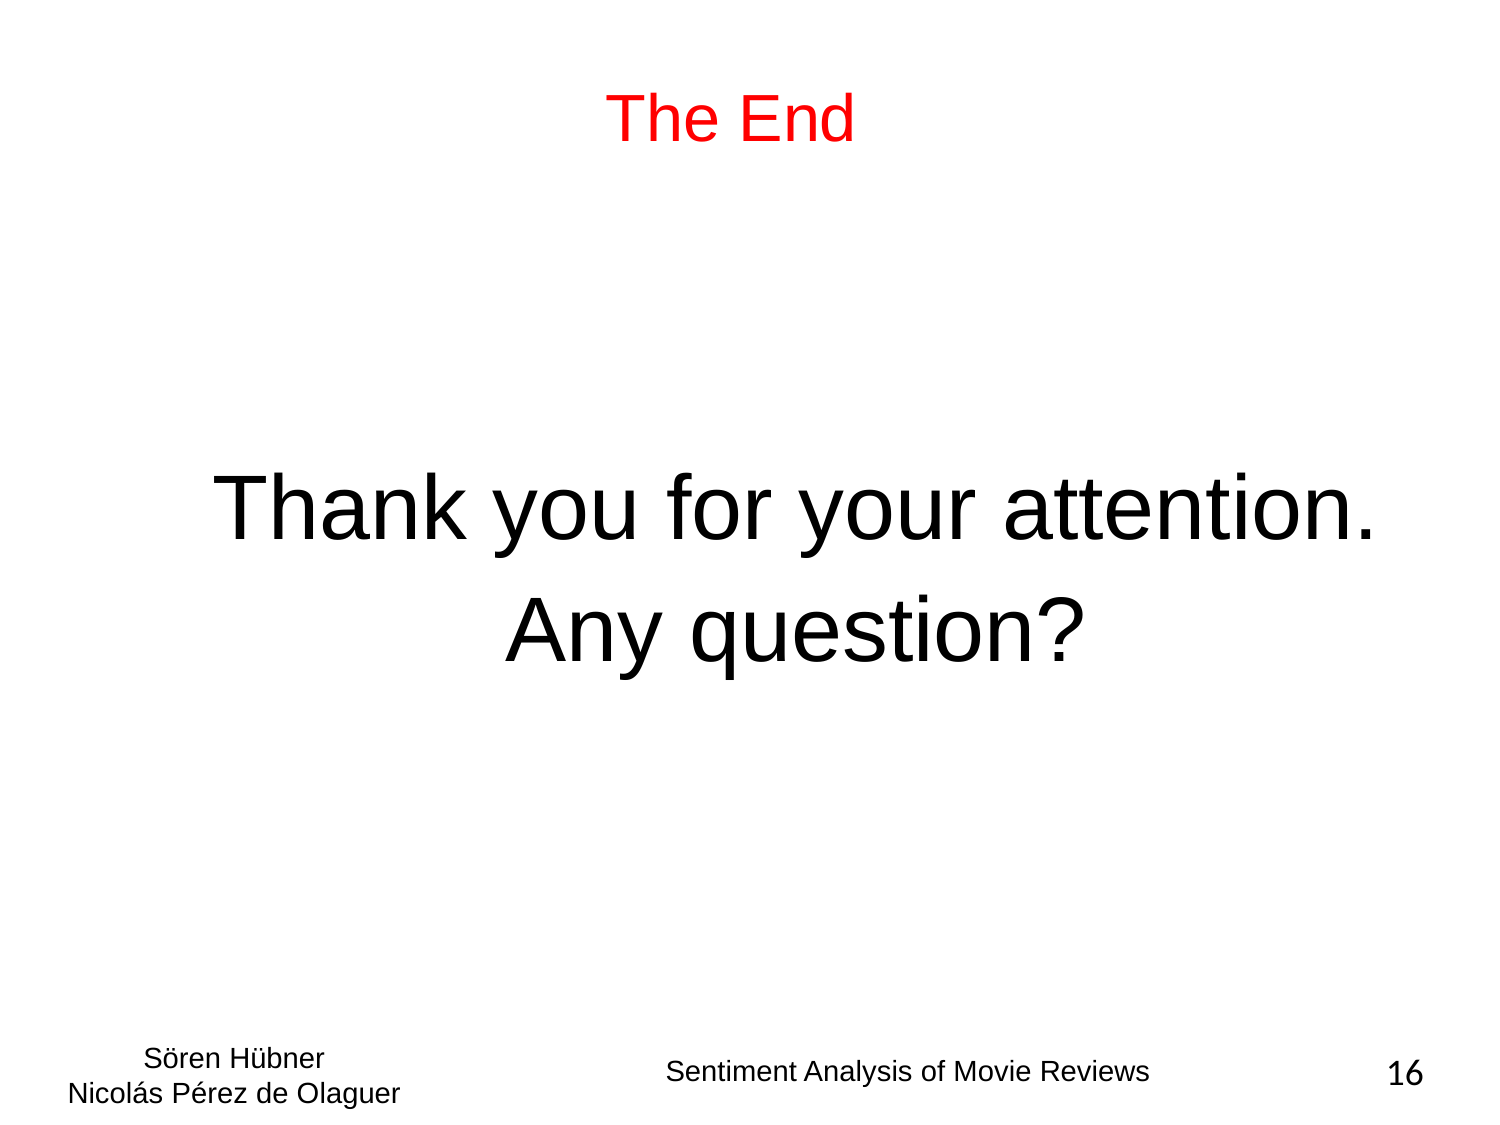

# The End
Thank you for your attention.
Any question?
Sören Hübner
Nicolás Pérez de Olaguer
Sentiment Analysis of Movie Reviews